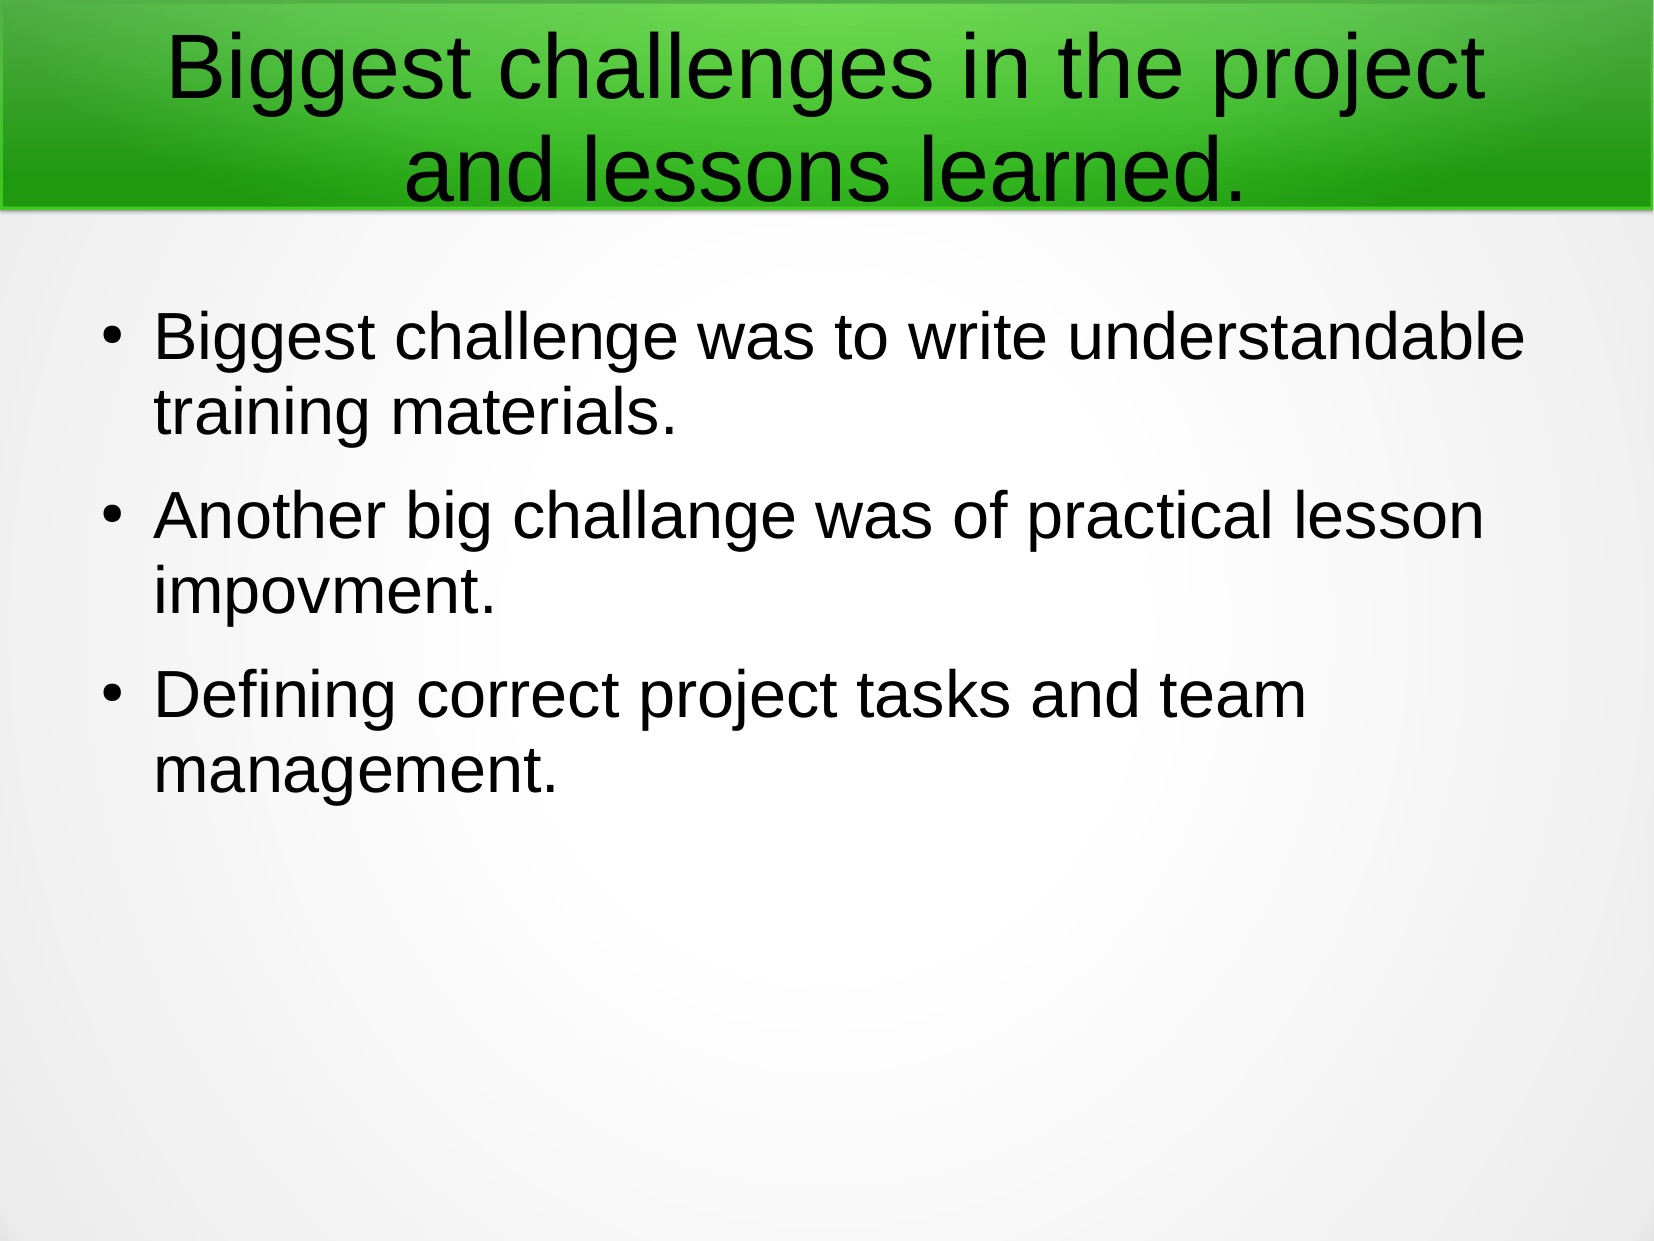

# Biggest challenges in the project and lessons learned.
Biggest challenge was to write understandable training materials.
Another big challange was of practical lesson impovment.
Defining correct project tasks and team management.